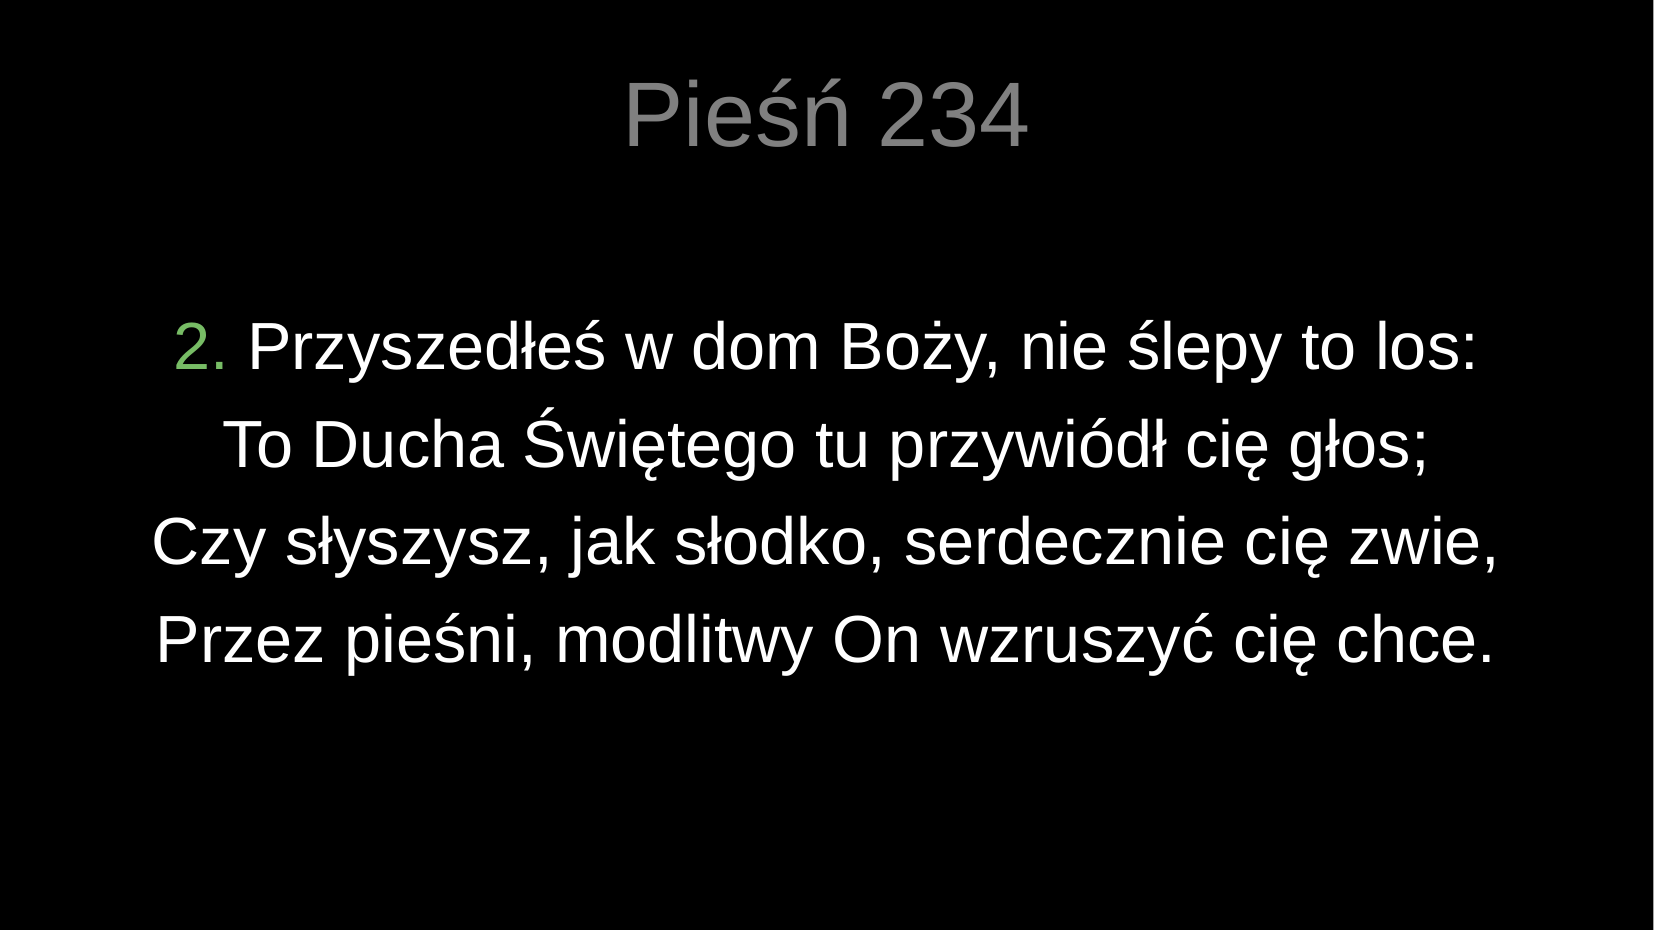

# Pieśń 234
2. Przyszedłeś w dom Boży, nie ślepy to los:
To Ducha Świętego tu przywiódł cię głos;
Czy słyszysz, jak słodko, serdecznie cię zwie,
Przez pieśni, modlitwy On wzruszyć cię chce.